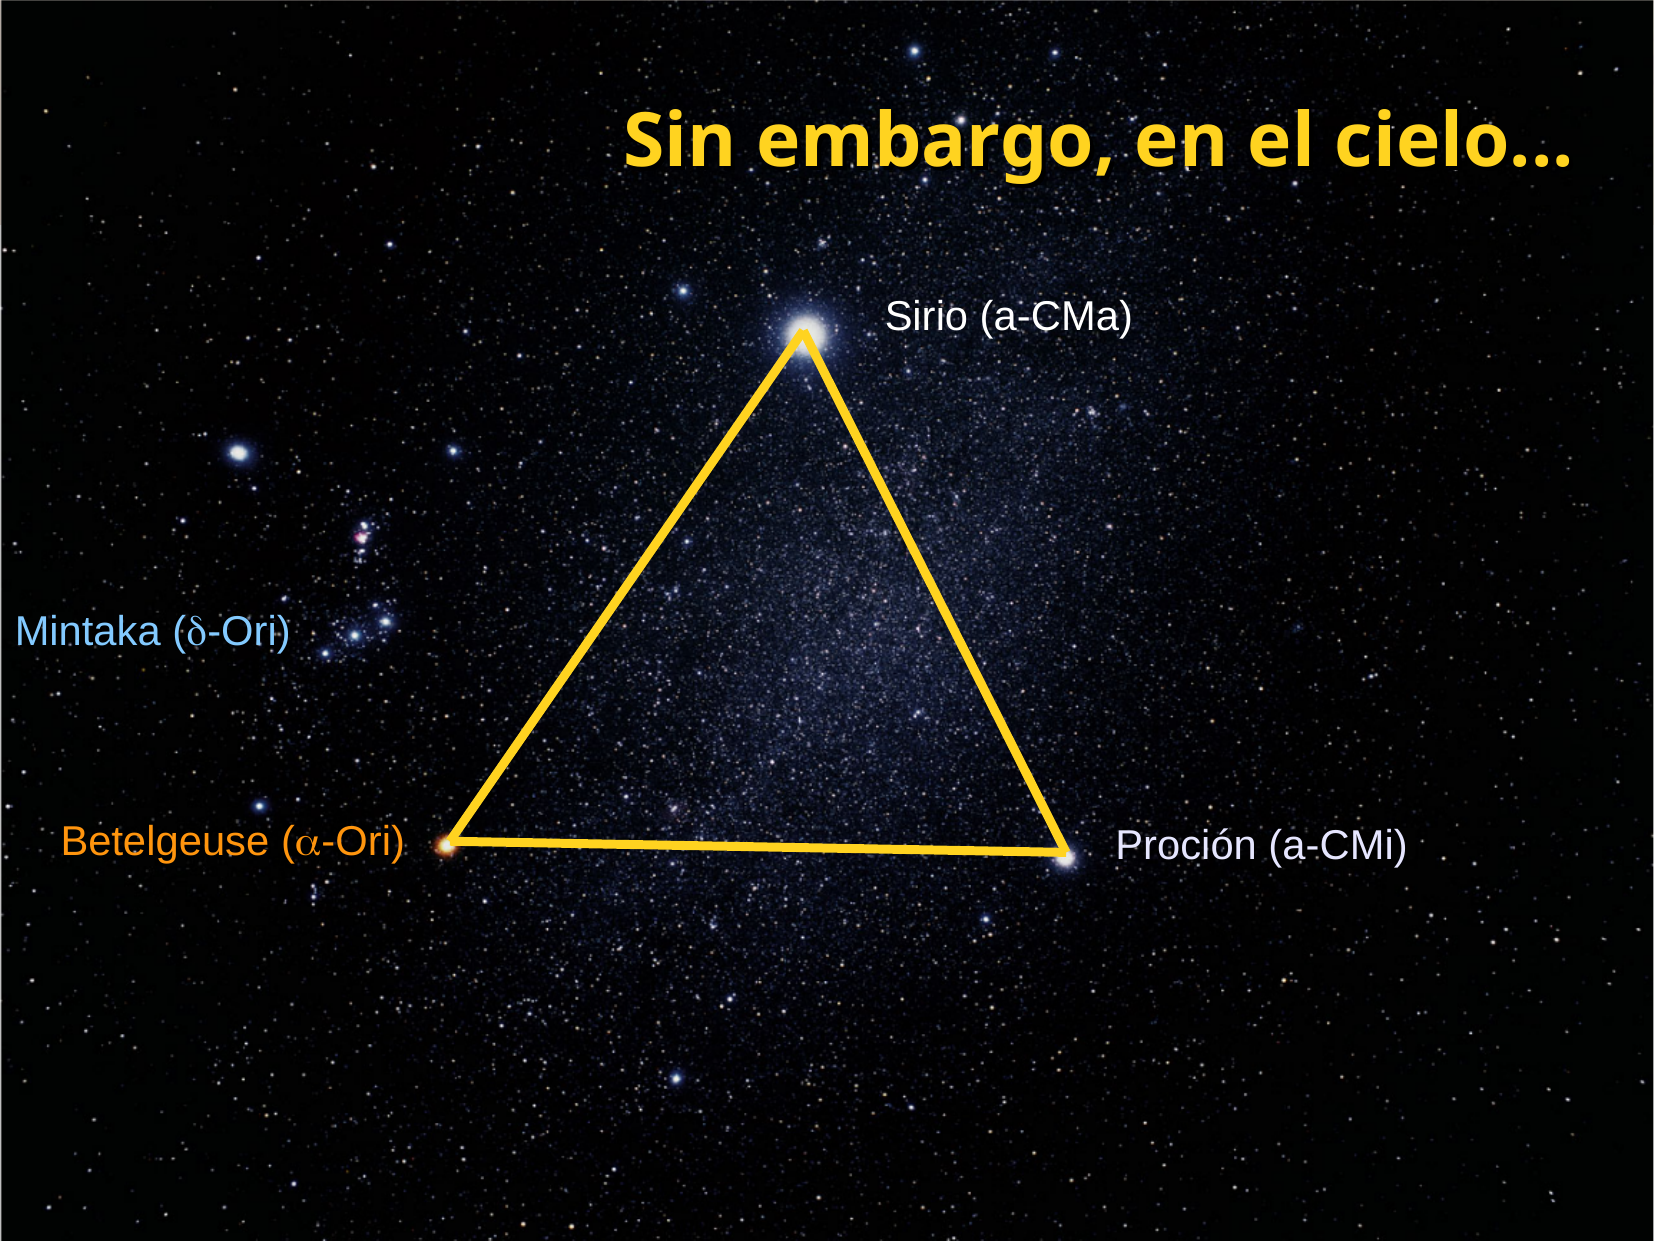

# Sin embargo, en el cielo...
Sirio (a-CMa)
Betelgeuse (a-Ori)
Mintaka (d-Ori)
Proción (a-CMi)
16 Mayo 2012
H. Asorey - A. Cutsaimanis - http://fisica1-unrn.blogspot.com
6